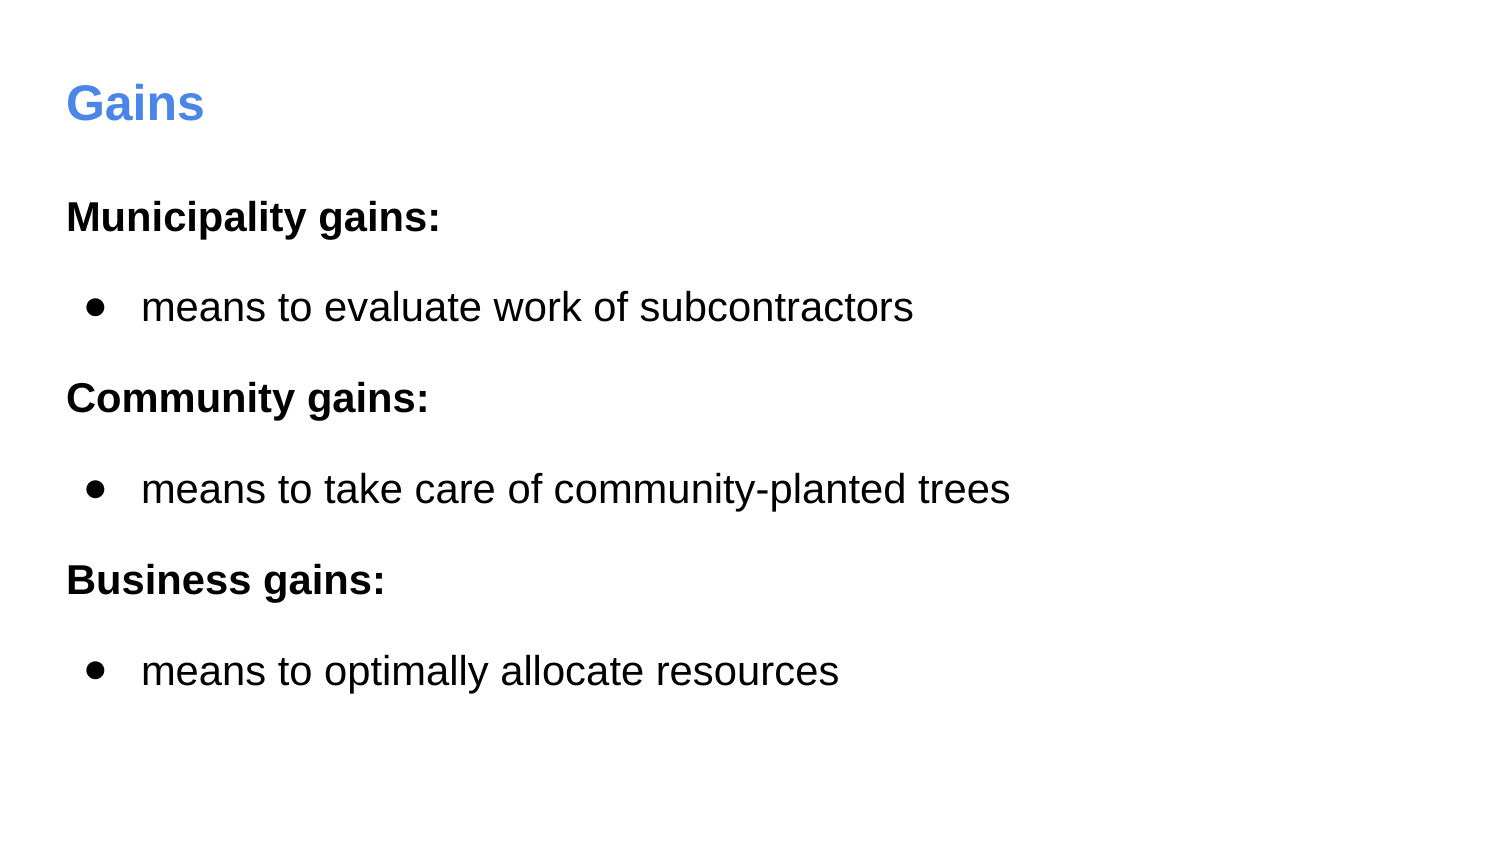

# Gains
Municipality gains:
means to evaluate work of subcontractors
Community gains:
means to take care of community-planted trees
Business gains:
means to optimally allocate resources